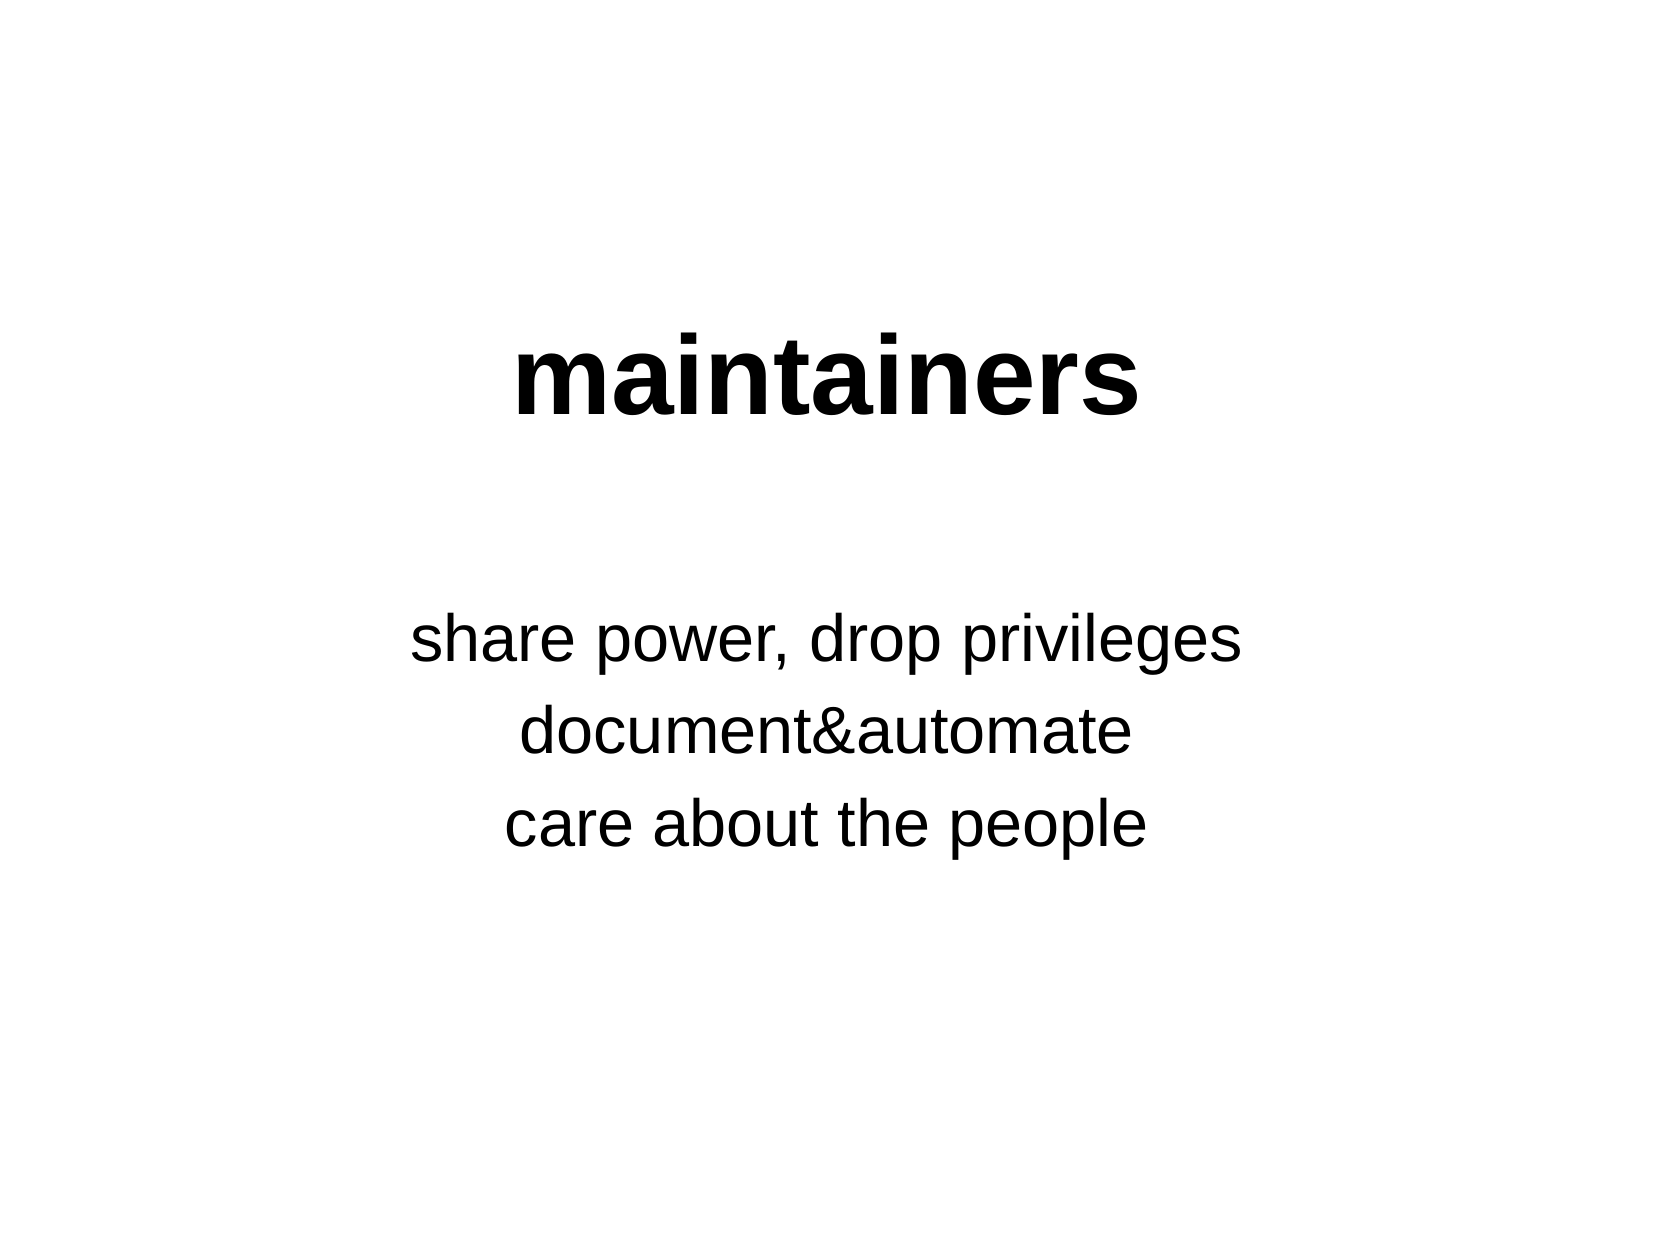

# maintainers
share power, drop privileges
document&automate
care about the people